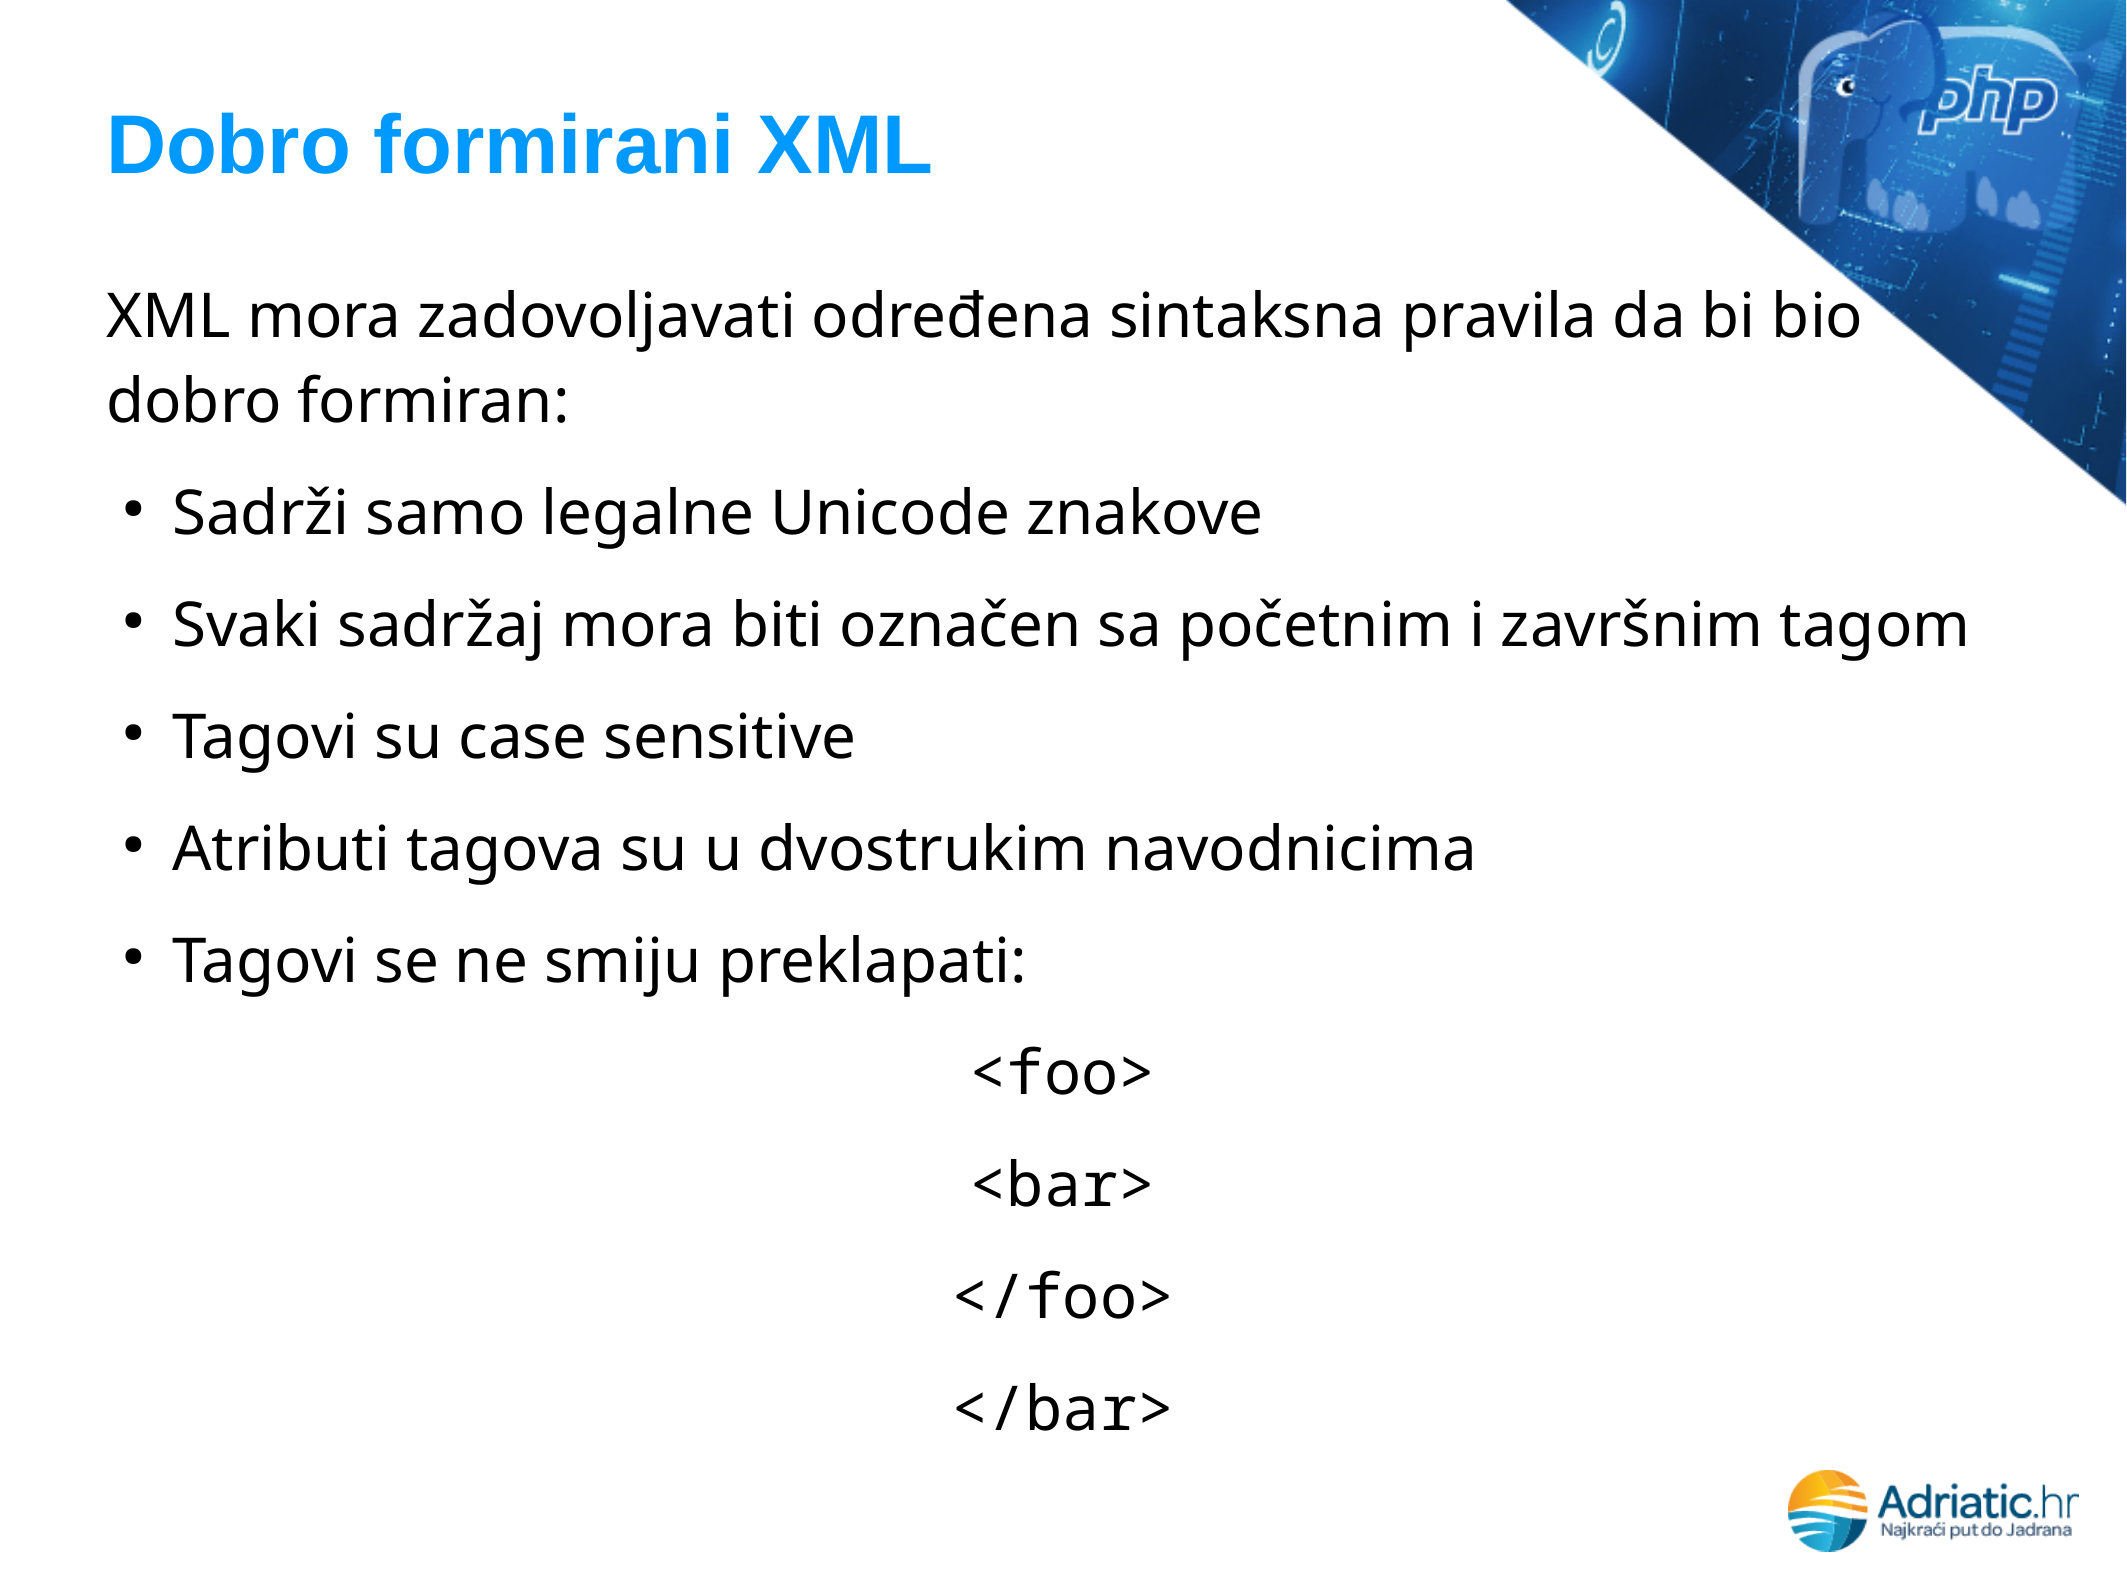

# Dobro formirani XML
XML mora zadovoljavati određena sintaksna pravila da bi bio dobro formiran:
Sadrži samo legalne Unicode znakove
Svaki sadržaj mora biti označen sa početnim i završnim tagom
Tagovi su case sensitive
Atributi tagova su u dvostrukim navodnicima
Tagovi se ne smiju preklapati:
<foo>
<bar>
</foo>
</bar>